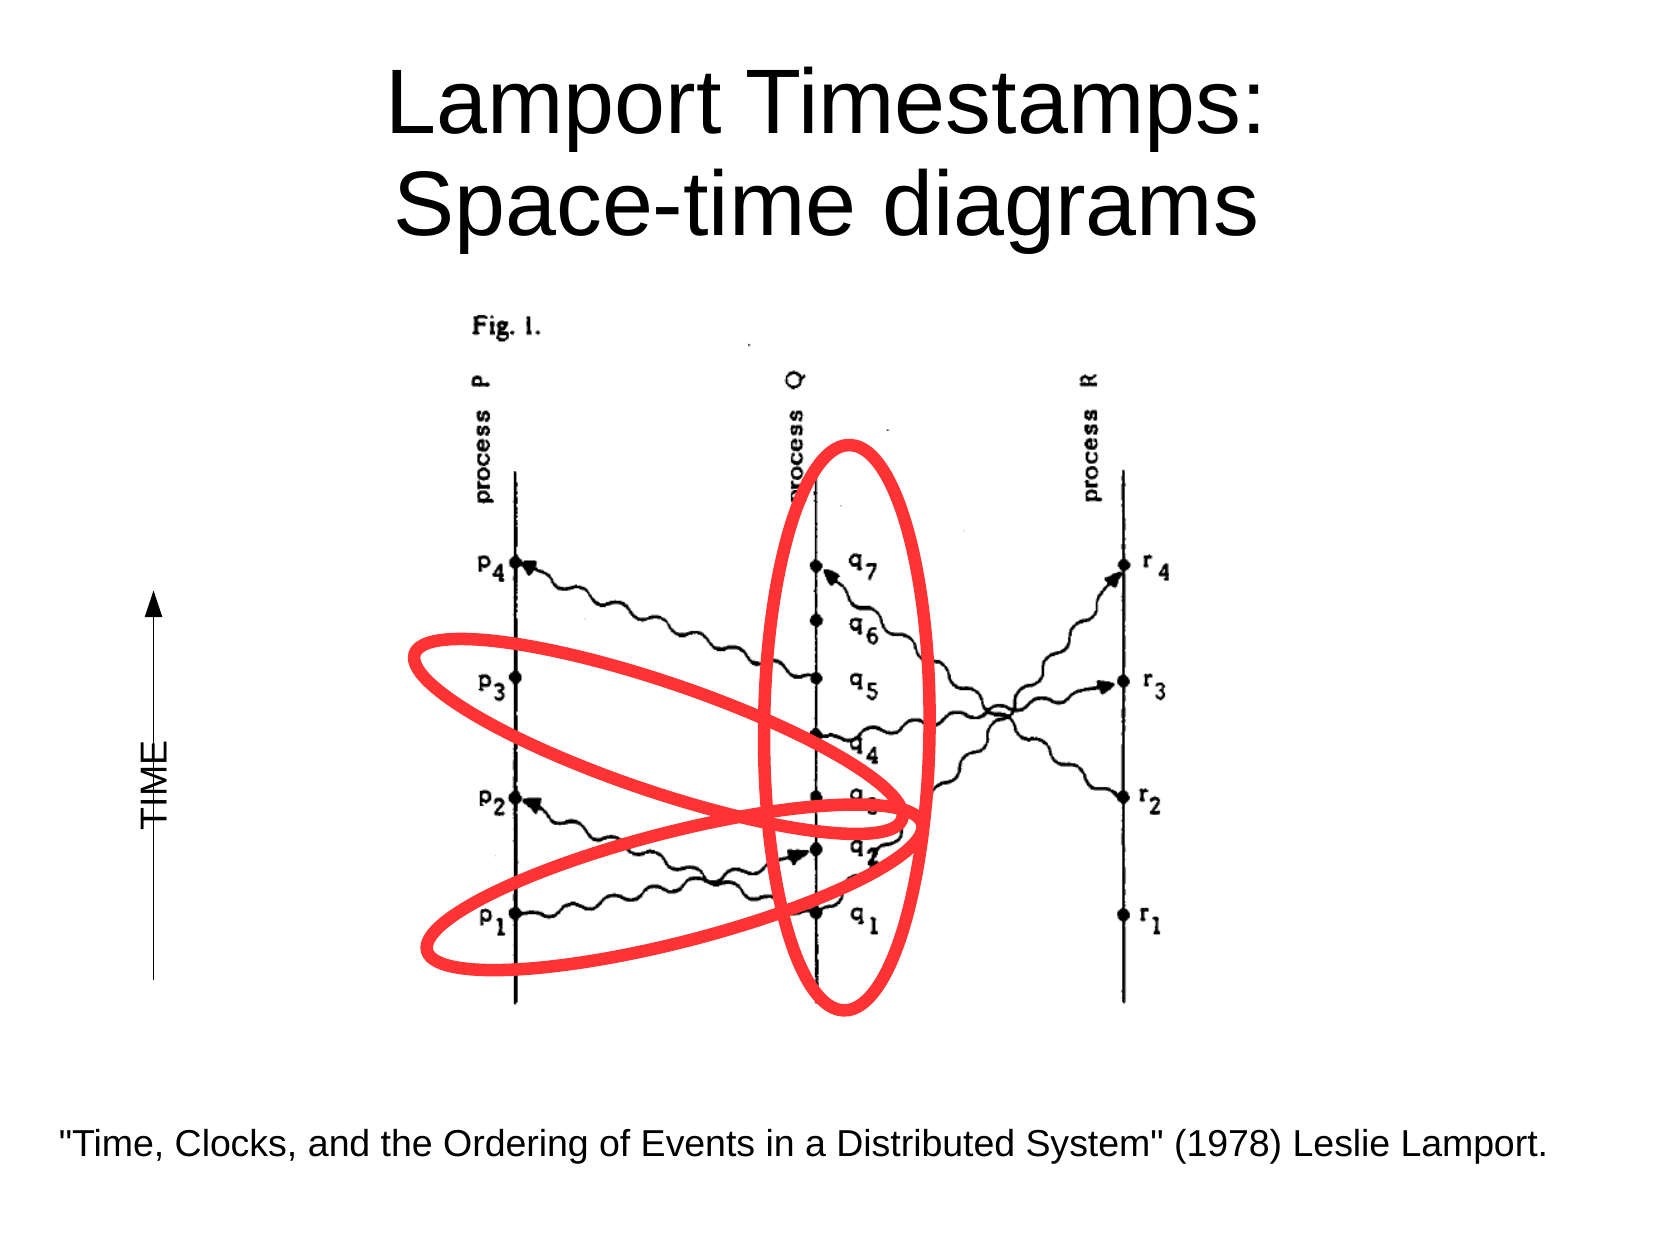

# Lamport Timestamps: Space-time diagrams
TIME
"Time, Clocks, and the Ordering of Events in a Distributed System" (1978) Leslie Lamport.